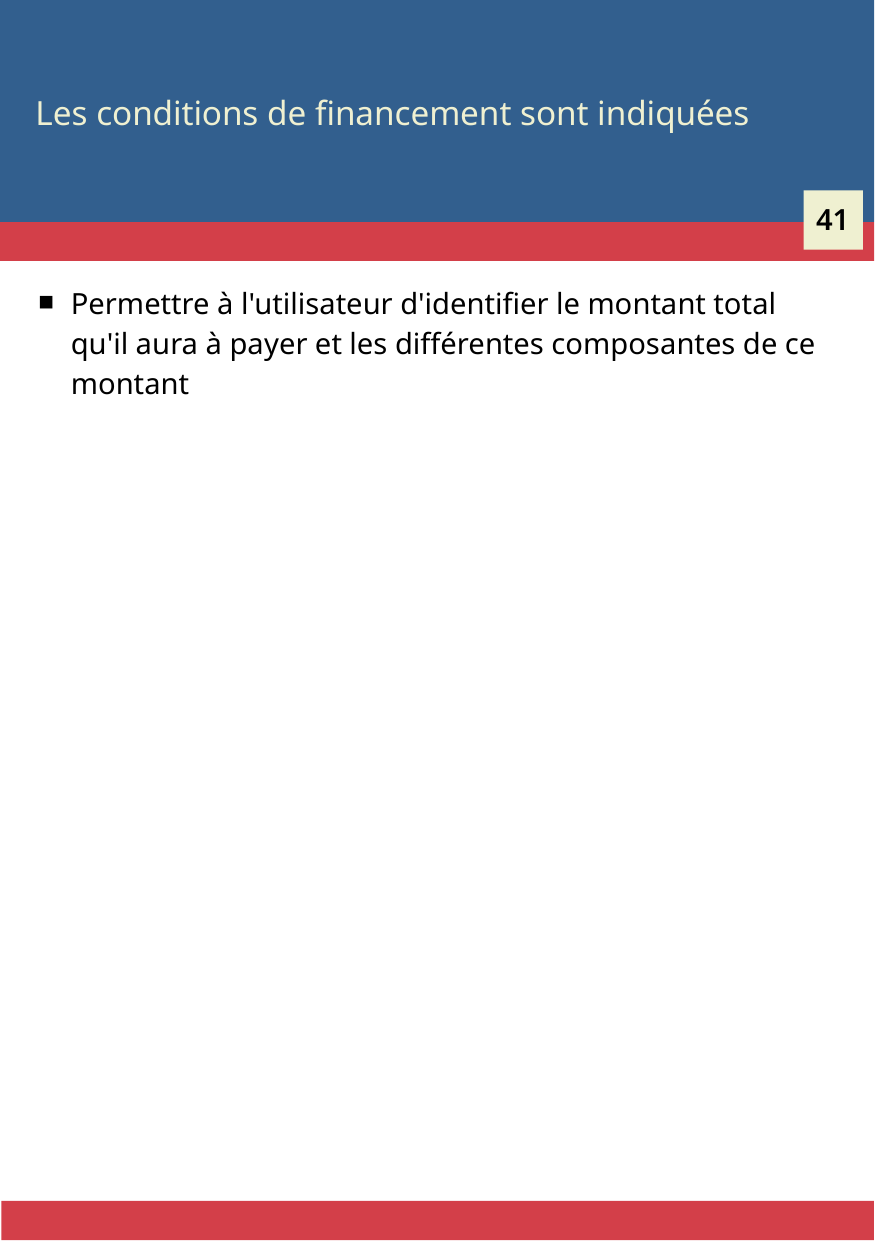

# Les conditions de financement sont indiquées
41
Permettre à l'utilisateur d'identifier le montant total qu'il aura à payer et les différentes composantes de ce montant